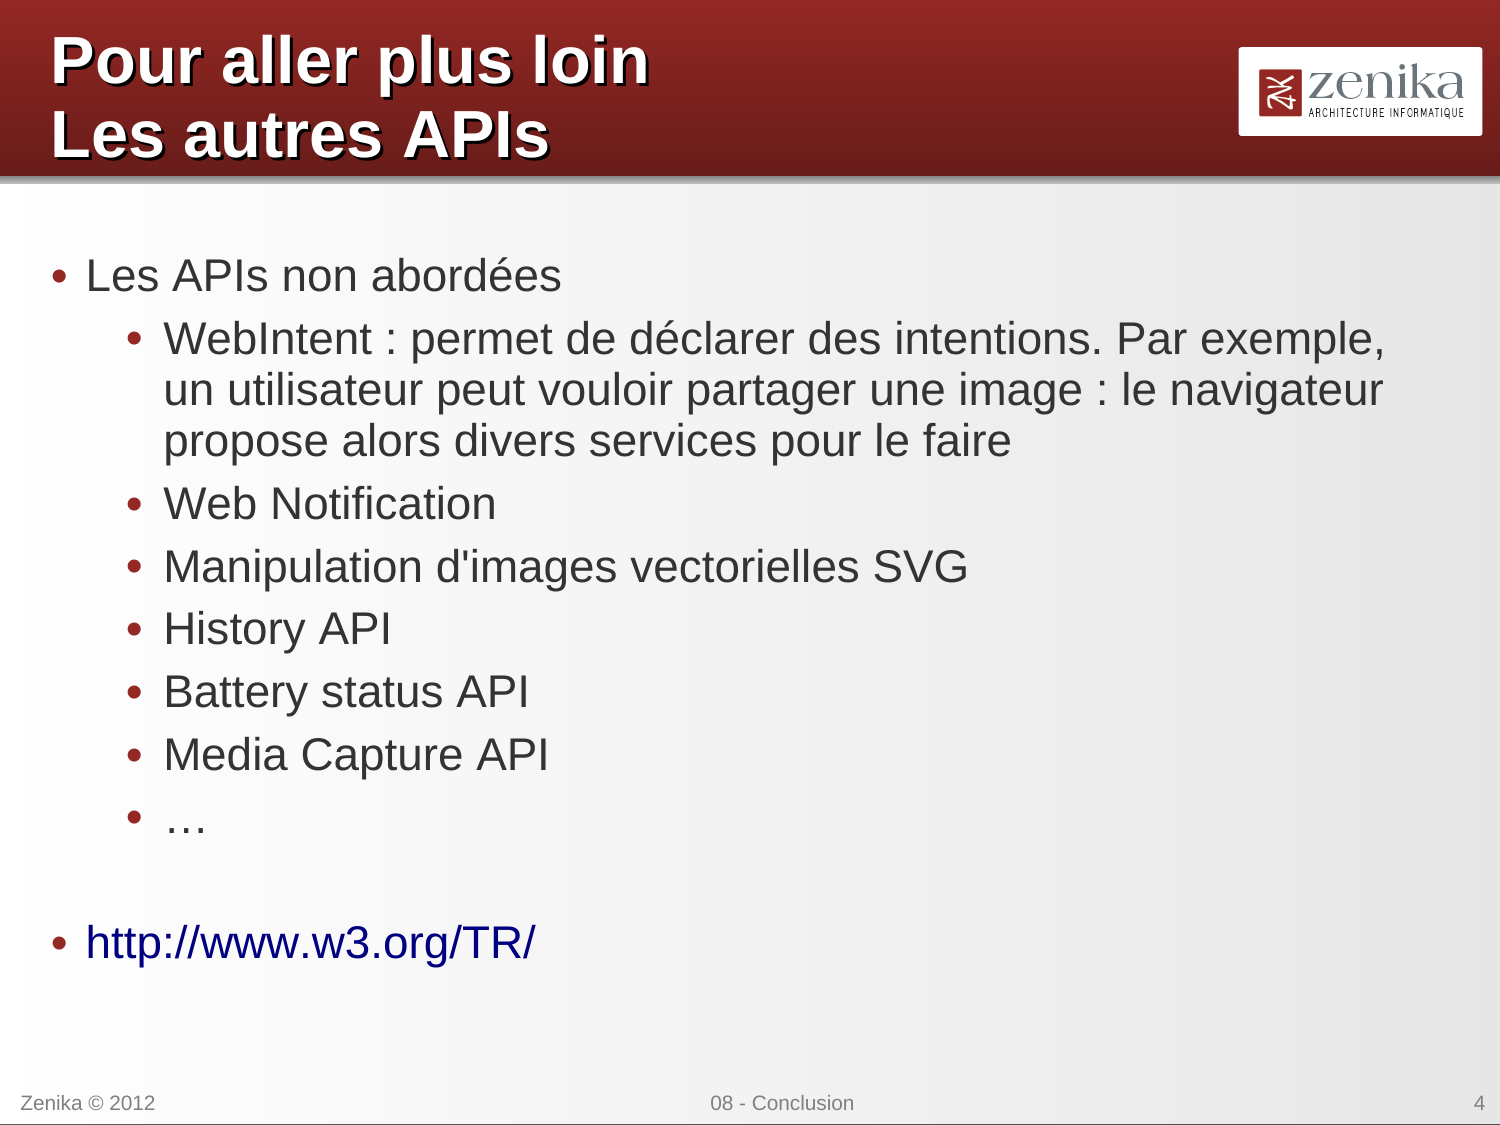

# Pour aller plus loin Les autres APIs
Les APIs non abordées
WebIntent : permet de déclarer des intentions. Par exemple, un utilisateur peut vouloir partager une image : le navigateur propose alors divers services pour le faire
Web Notification
Manipulation d'images vectorielles SVG
History API
Battery status API
Media Capture API
…
http://www.w3.org/TR/